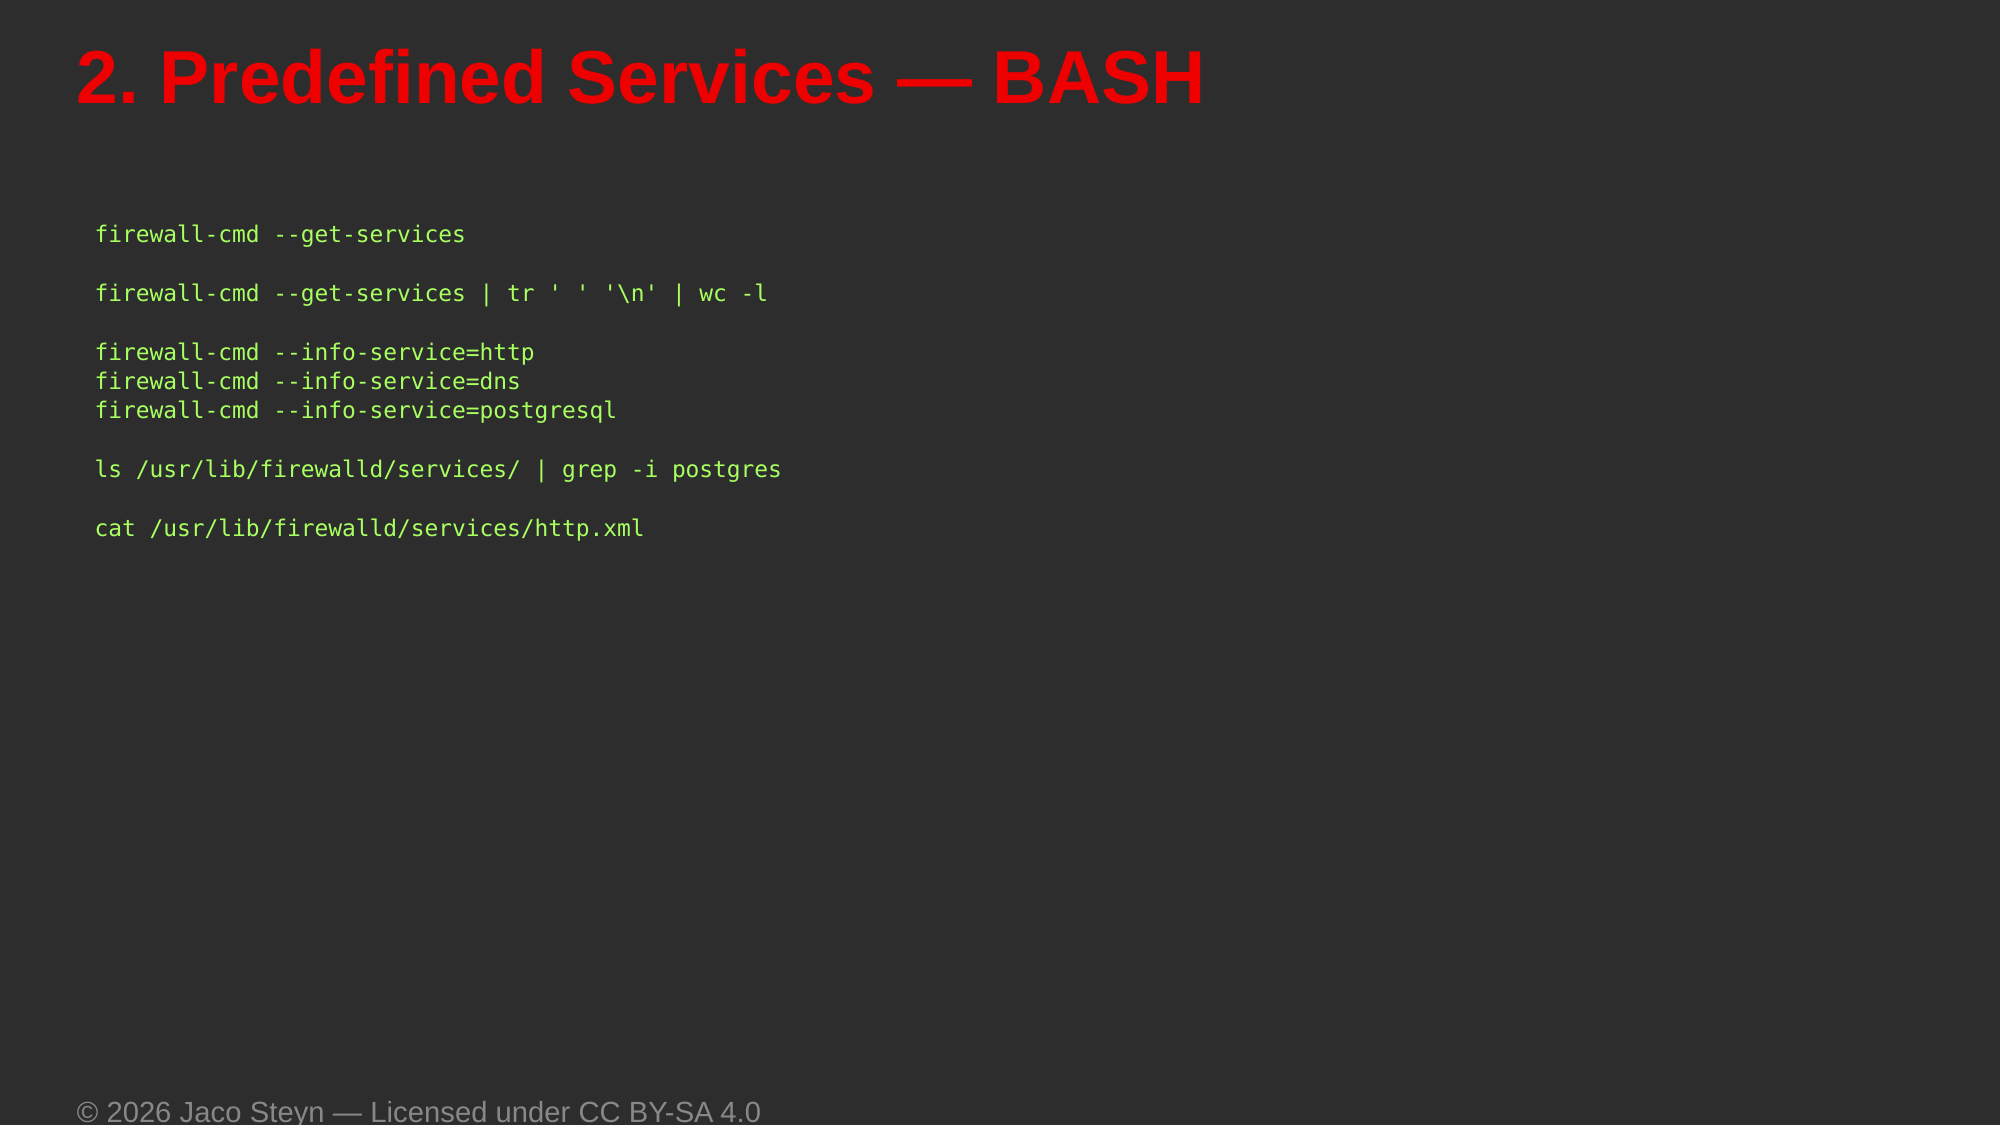

2. Predefined Services — BASH
firewall-cmd --get-services
firewall-cmd --get-services | tr ' ' '\n' | wc -l
firewall-cmd --info-service=http
firewall-cmd --info-service=dns
firewall-cmd --info-service=postgresql
ls /usr/lib/firewalld/services/ | grep -i postgres
cat /usr/lib/firewalld/services/http.xml
© 2026 Jaco Steyn — Licensed under CC BY-SA 4.0